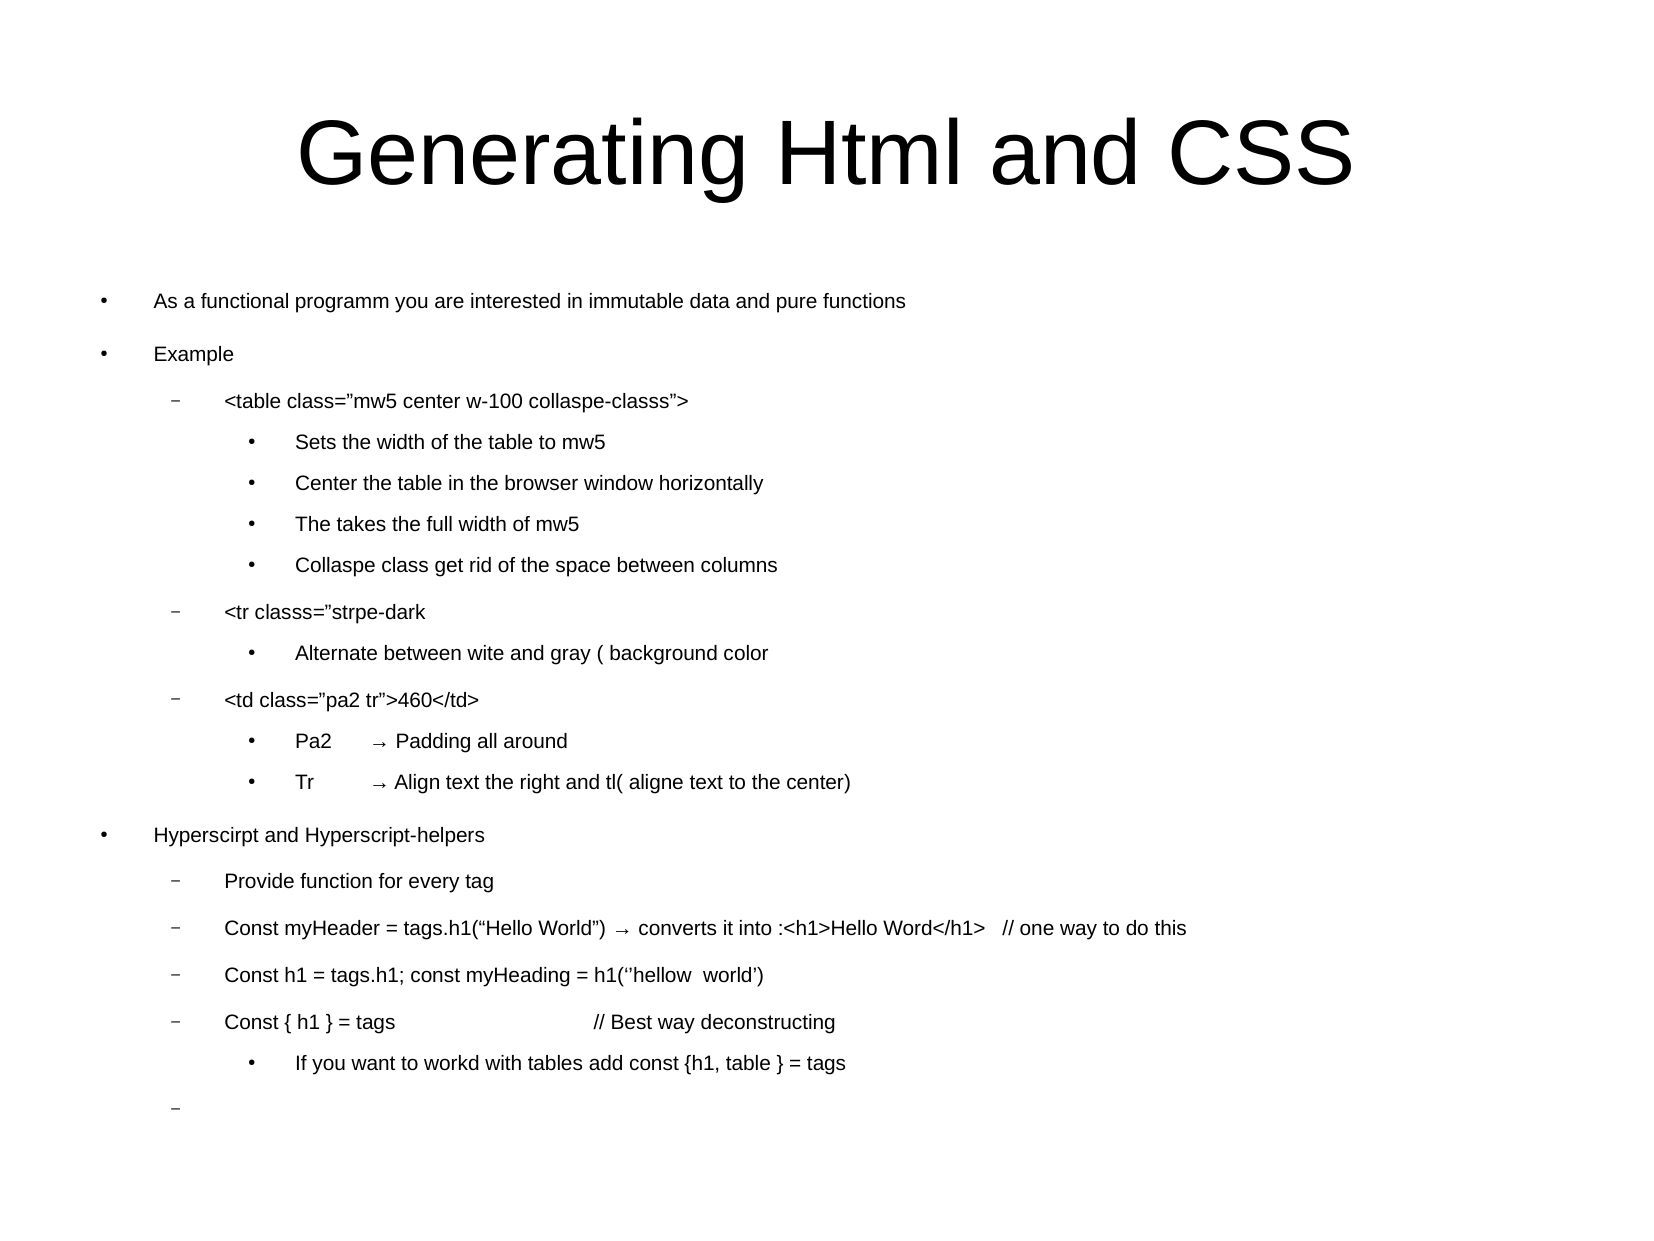

# Generating Html and CSS
As a functional programm you are interested in immutable data and pure functions
Example
<table class=”mw5 center w-100 collaspe-classs”>
Sets the width of the table to mw5
Center the table in the browser window horizontally
The takes the full width of mw5
Collaspe class get rid of the space between columns
<tr classs=”strpe-dark
Alternate between wite and gray ( background color
<td class=”pa2 tr”>460</td>
Pa2	→ Padding all around
Tr	→ Align text the right and tl( aligne text to the center)
Hyperscirpt and Hyperscript-helpers
Provide function for every tag
Const myHeader = tags.h1(“Hello World”) → converts it into :<h1>Hello Word</h1> // one way to do this
Const h1 = tags.h1; const myHeading = h1(‘’hellow world’)
Const { h1 } = tags			// Best way deconstructing
If you want to workd with tables add const {h1, table } = tags